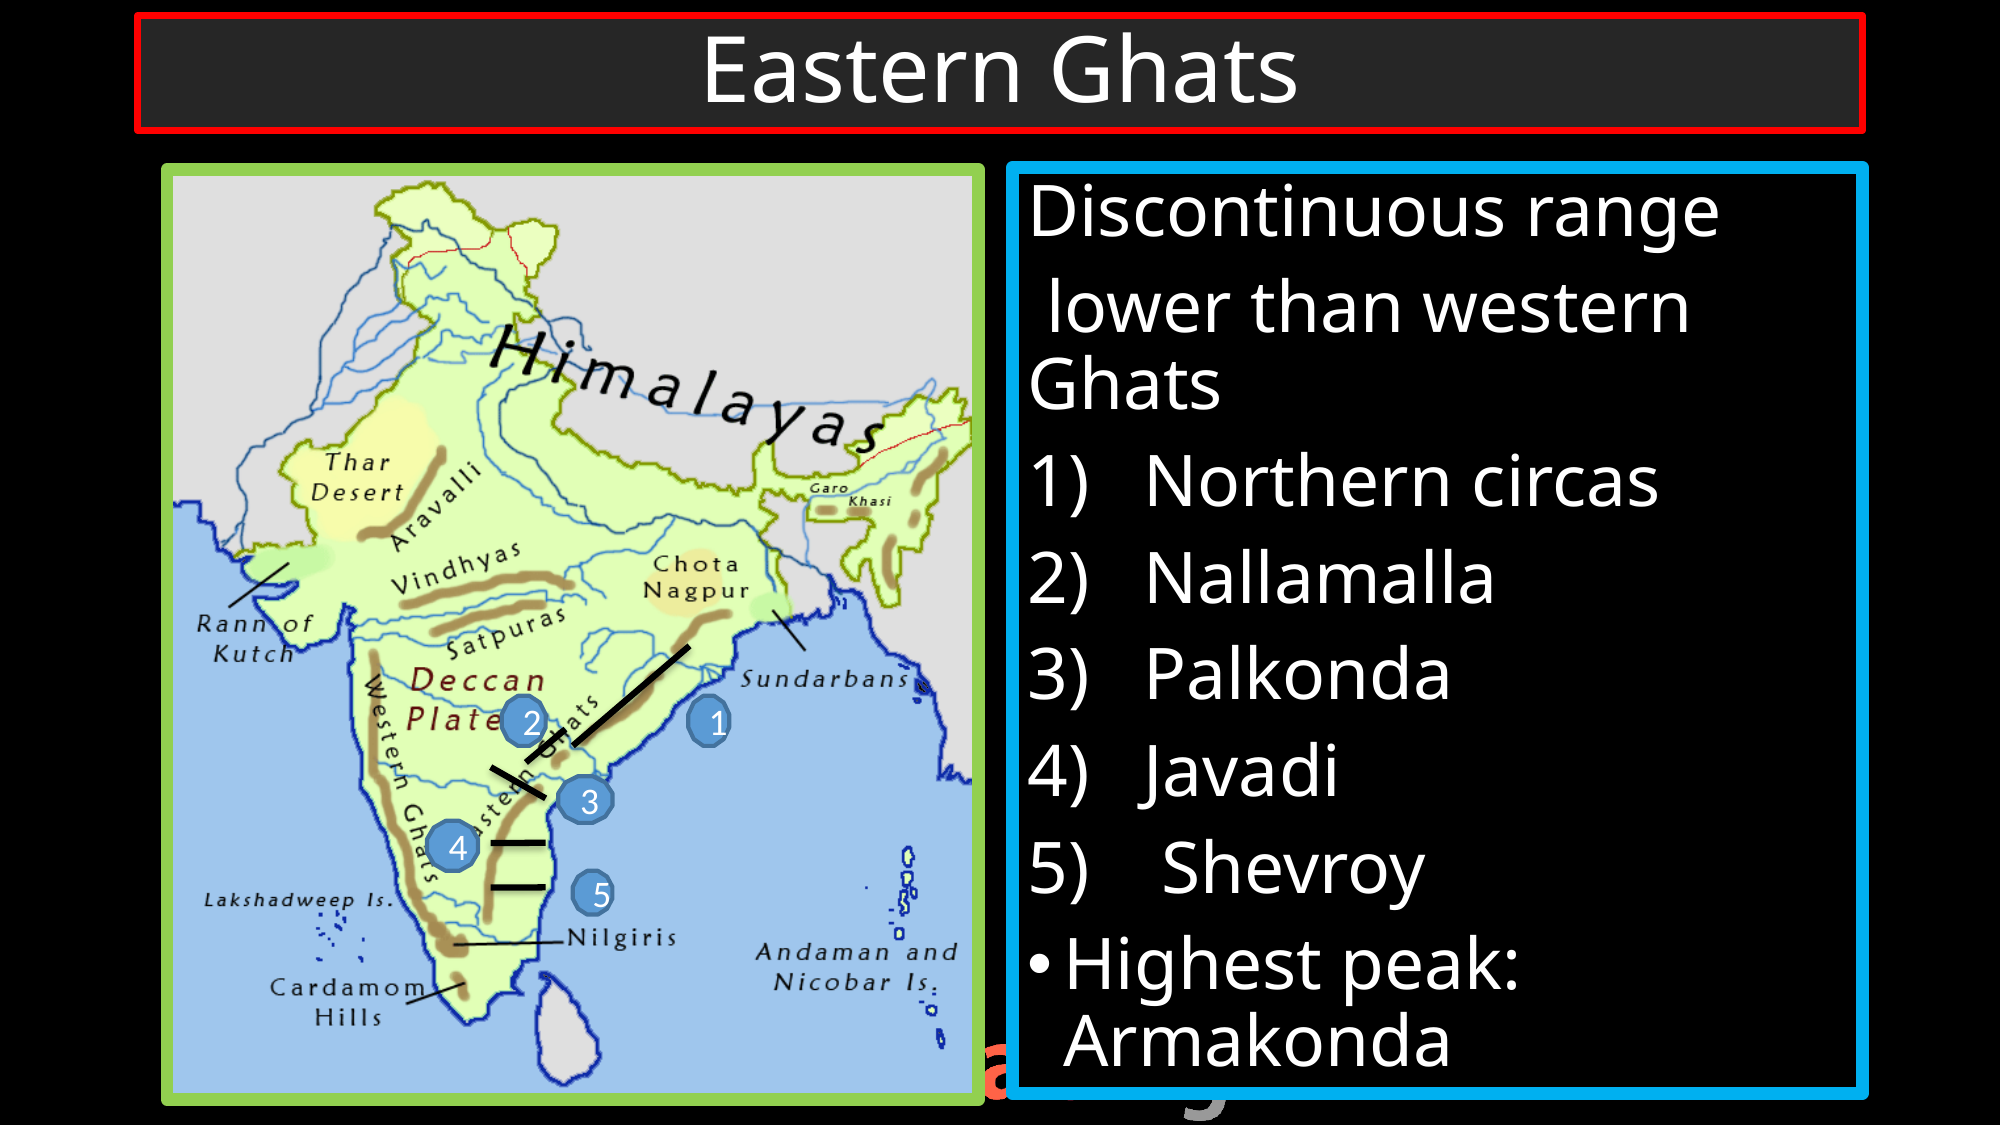

Eastern Ghats
# Discontinuous range
 lower than western Ghats
Northern circas
Nallamalla
Palkonda
Javadi
 Shevroy
Highest peak: Armakonda
2
1
3
4
5